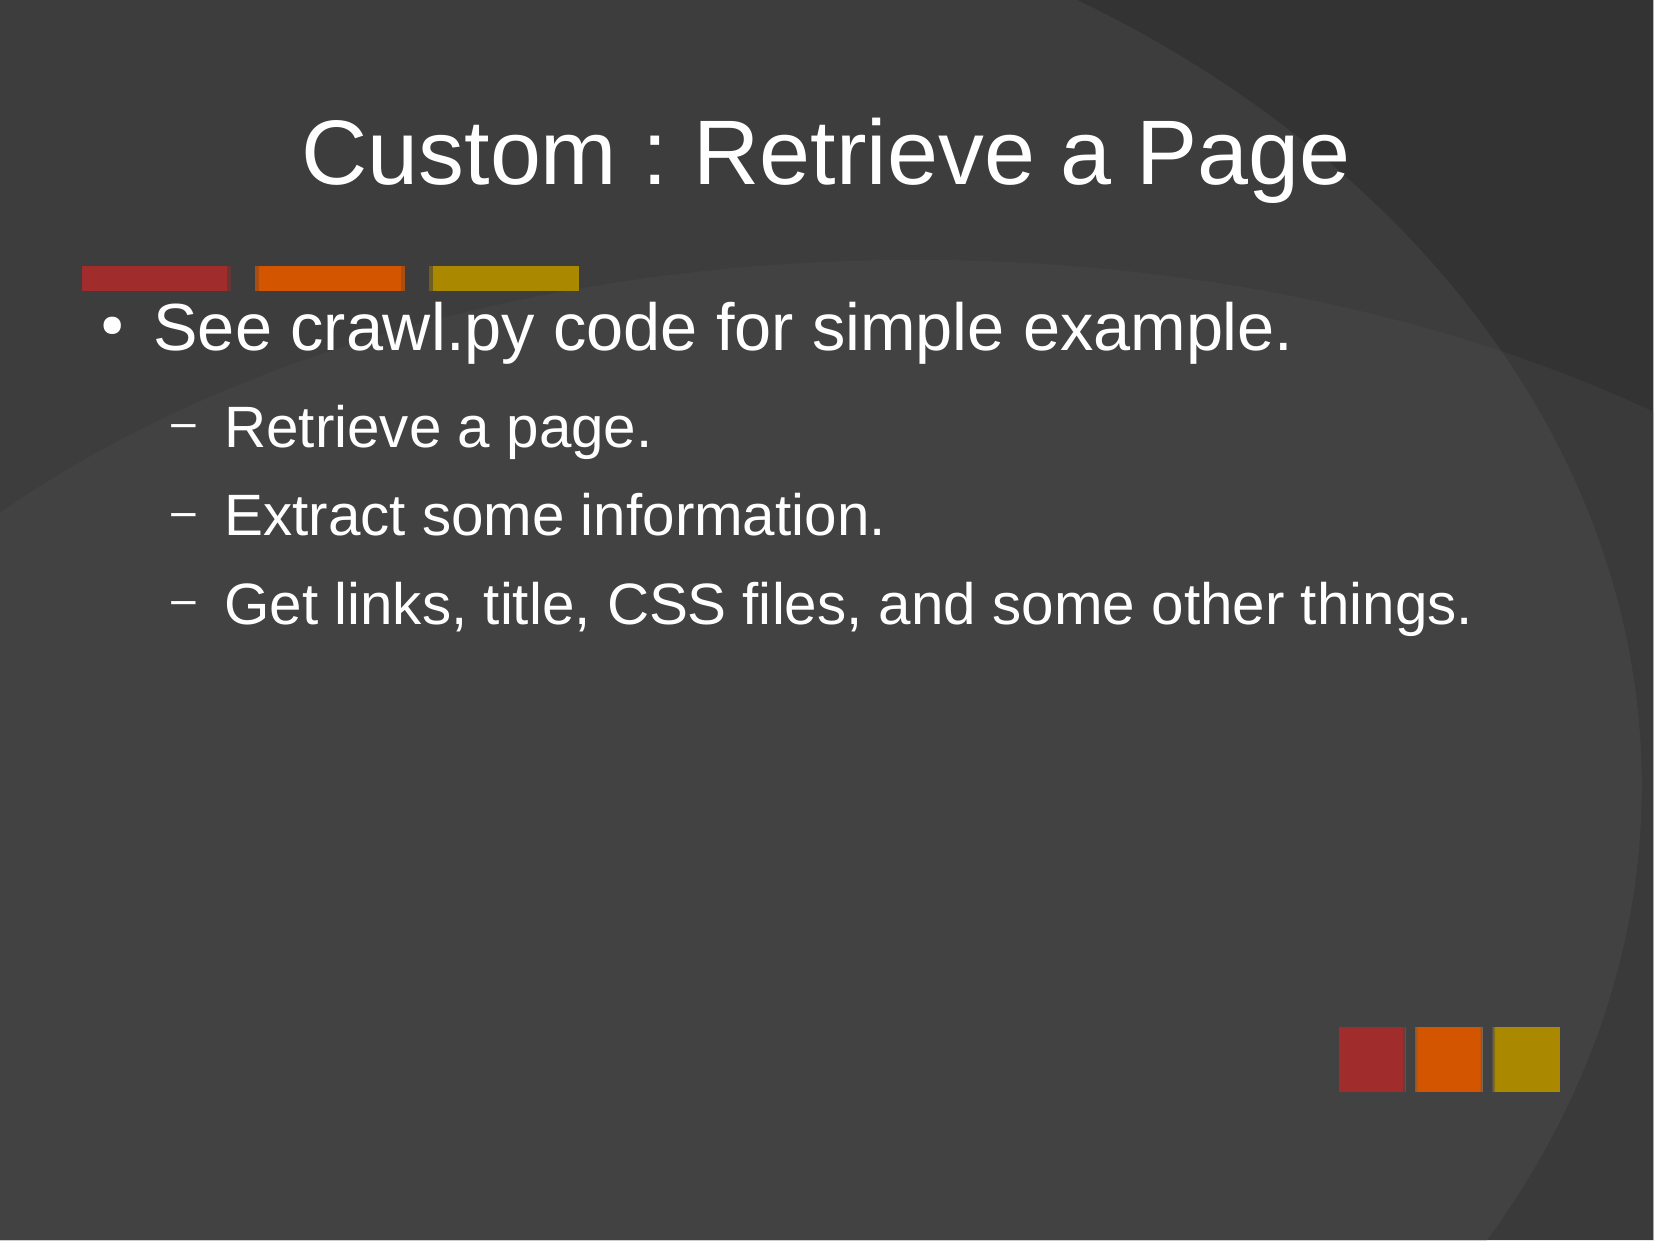

# Custom : Retrieve a Page
See crawl.py code for simple example.
Retrieve a page.
Extract some information.
Get links, title, CSS files, and some other things.